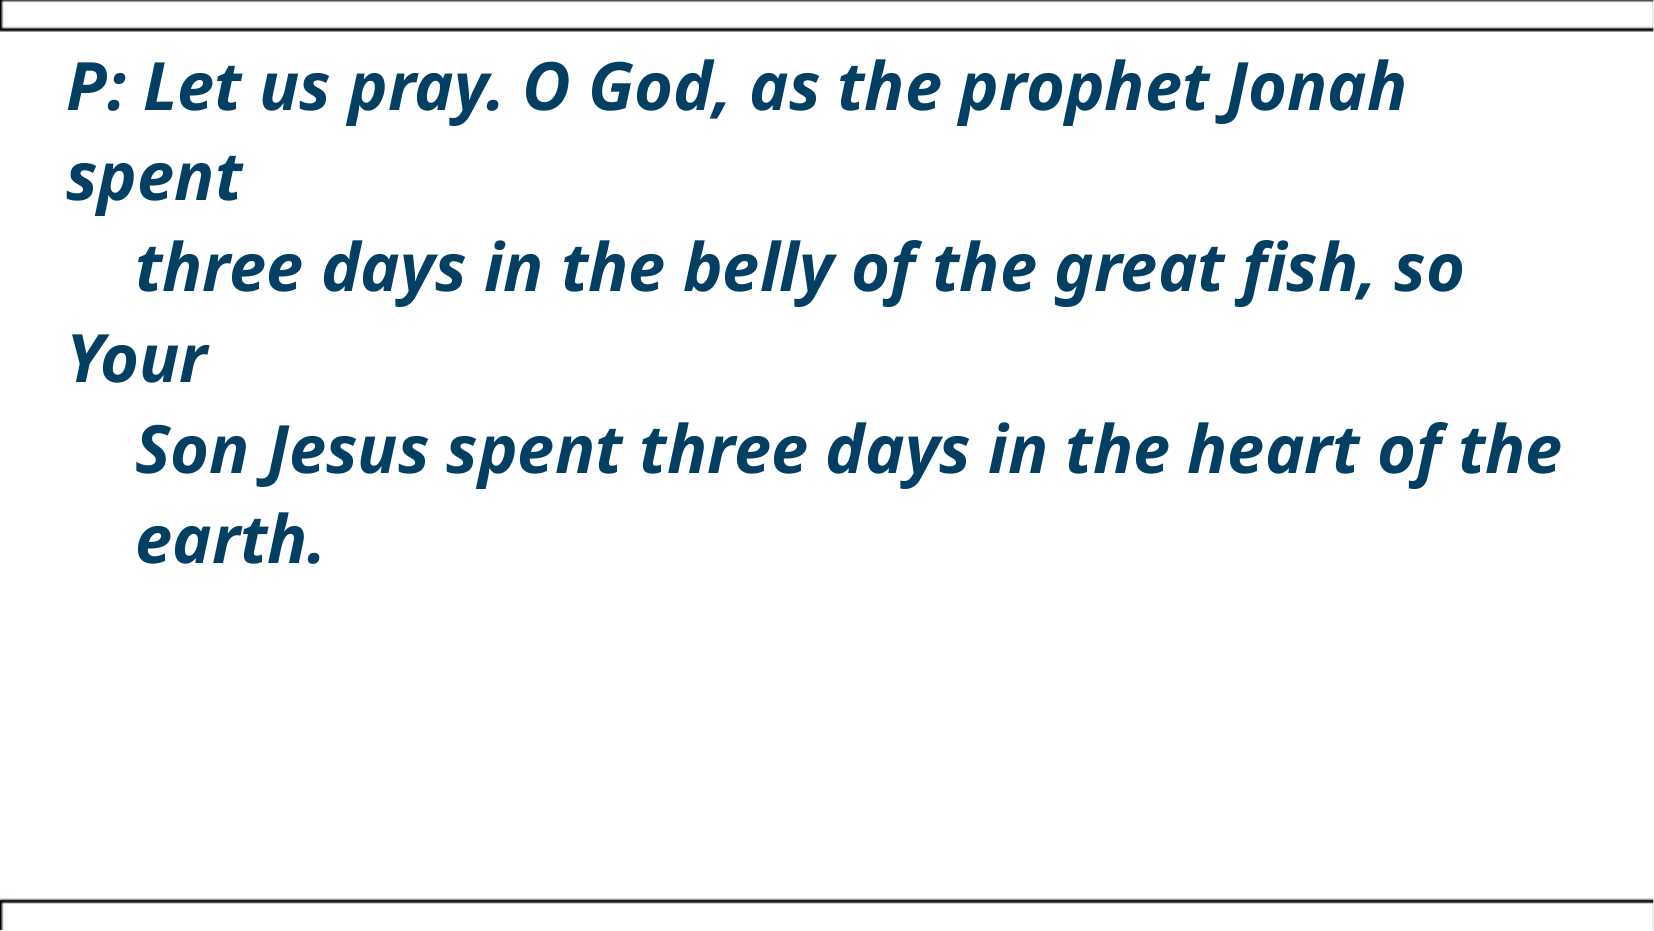

P: Let us pray. O God, as the prophet Jonah spent
 three days in the belly of the great fish, so Your
 Son Jesus spent three days in the heart of the
 earth.